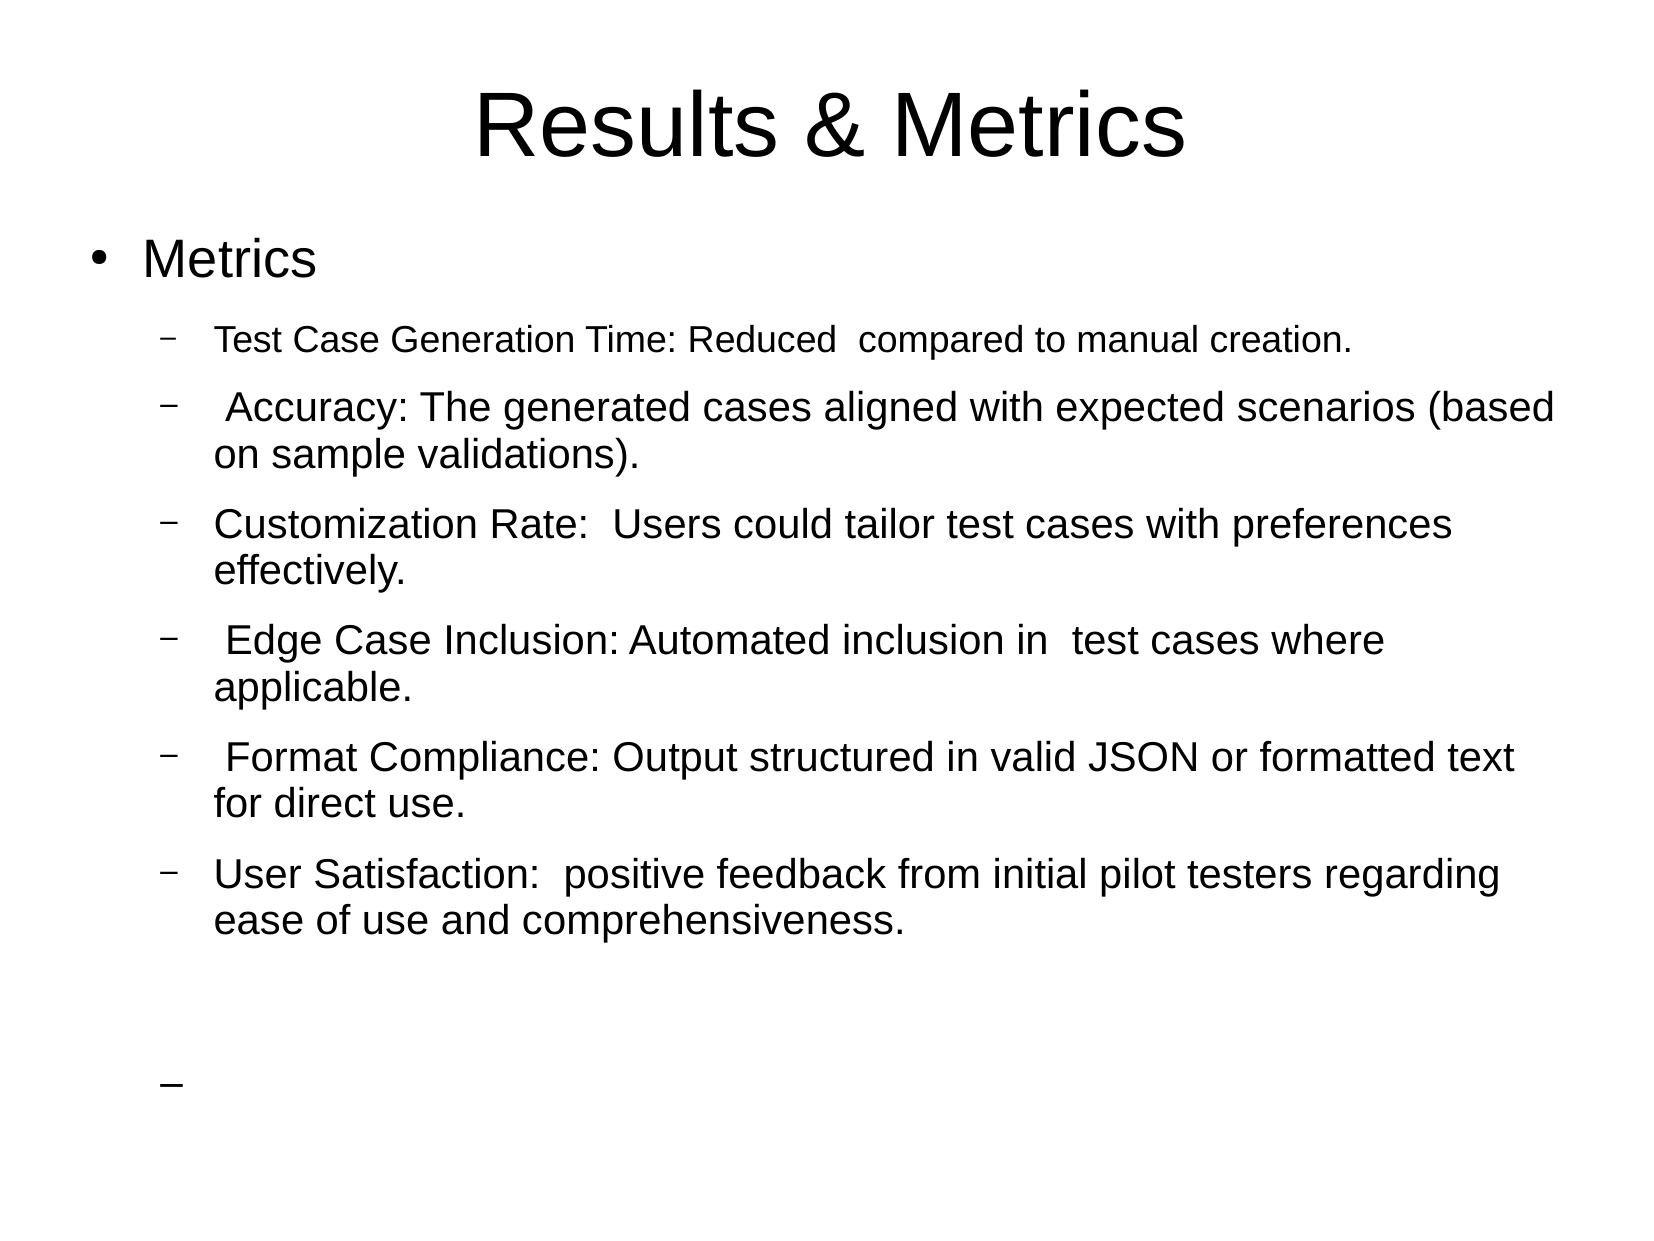

# Results & Metrics
Metrics
Test Case Generation Time: Reduced compared to manual creation.
 Accuracy: The generated cases aligned with expected scenarios (based on sample validations).
Customization Rate: Users could tailor test cases with preferences effectively.
 Edge Case Inclusion: Automated inclusion in test cases where applicable.
 Format Compliance: Output structured in valid JSON or formatted text for direct use.
User Satisfaction: positive feedback from initial pilot testers regarding ease of use and comprehensiveness.